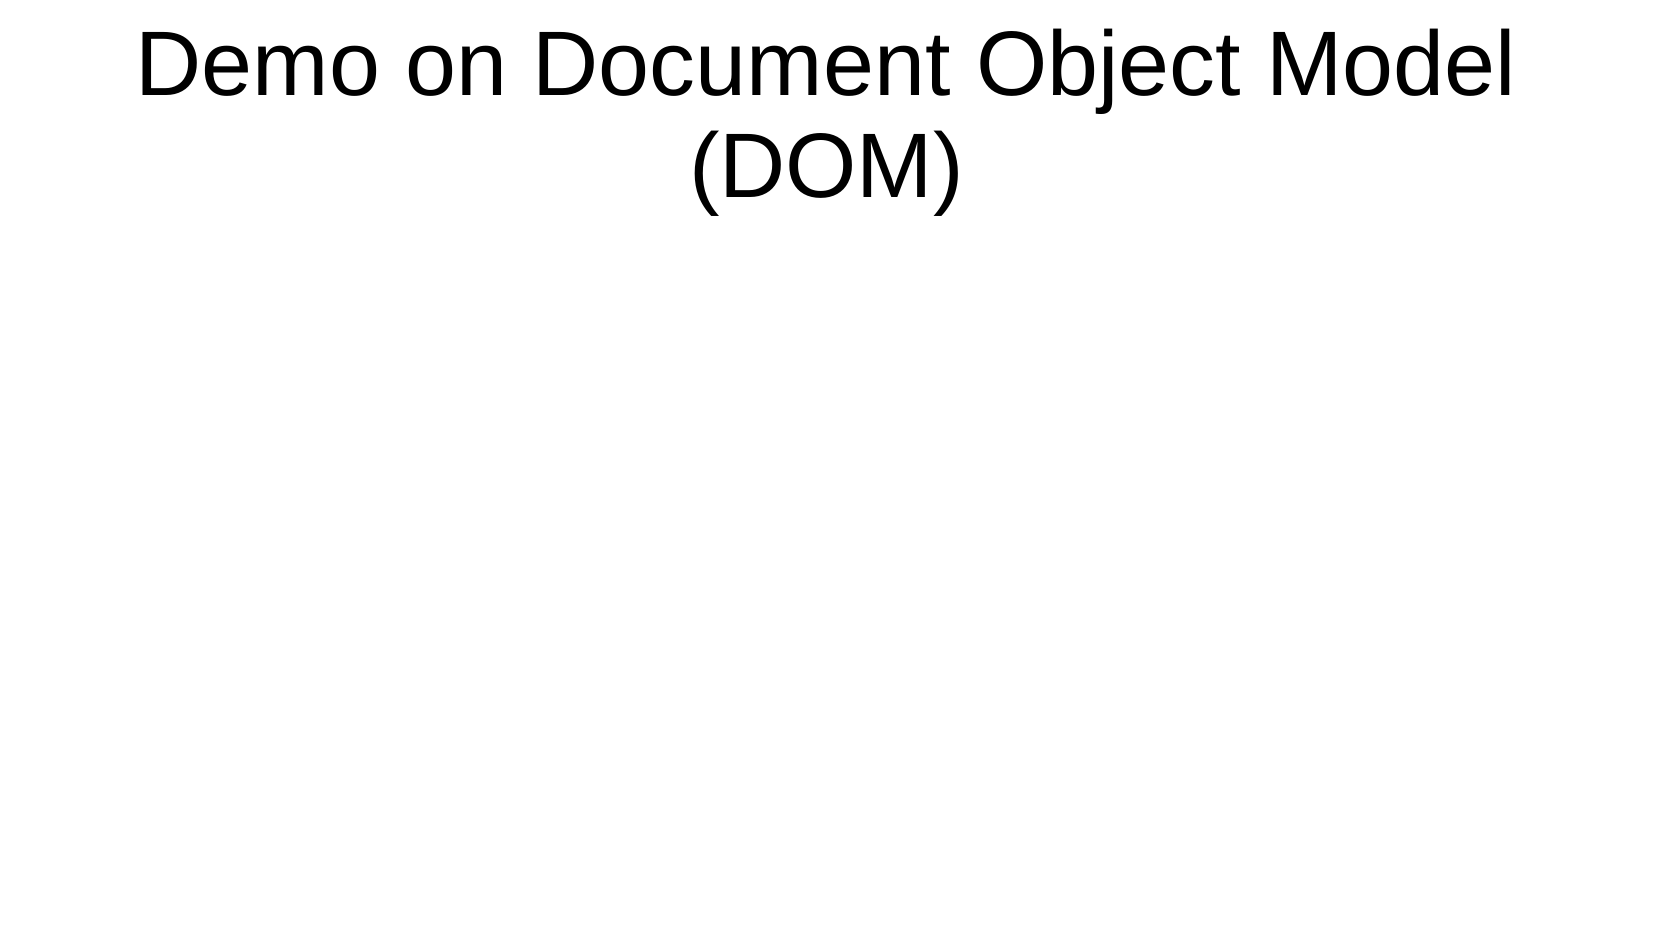

# Demo on Document Object Model (DOM)